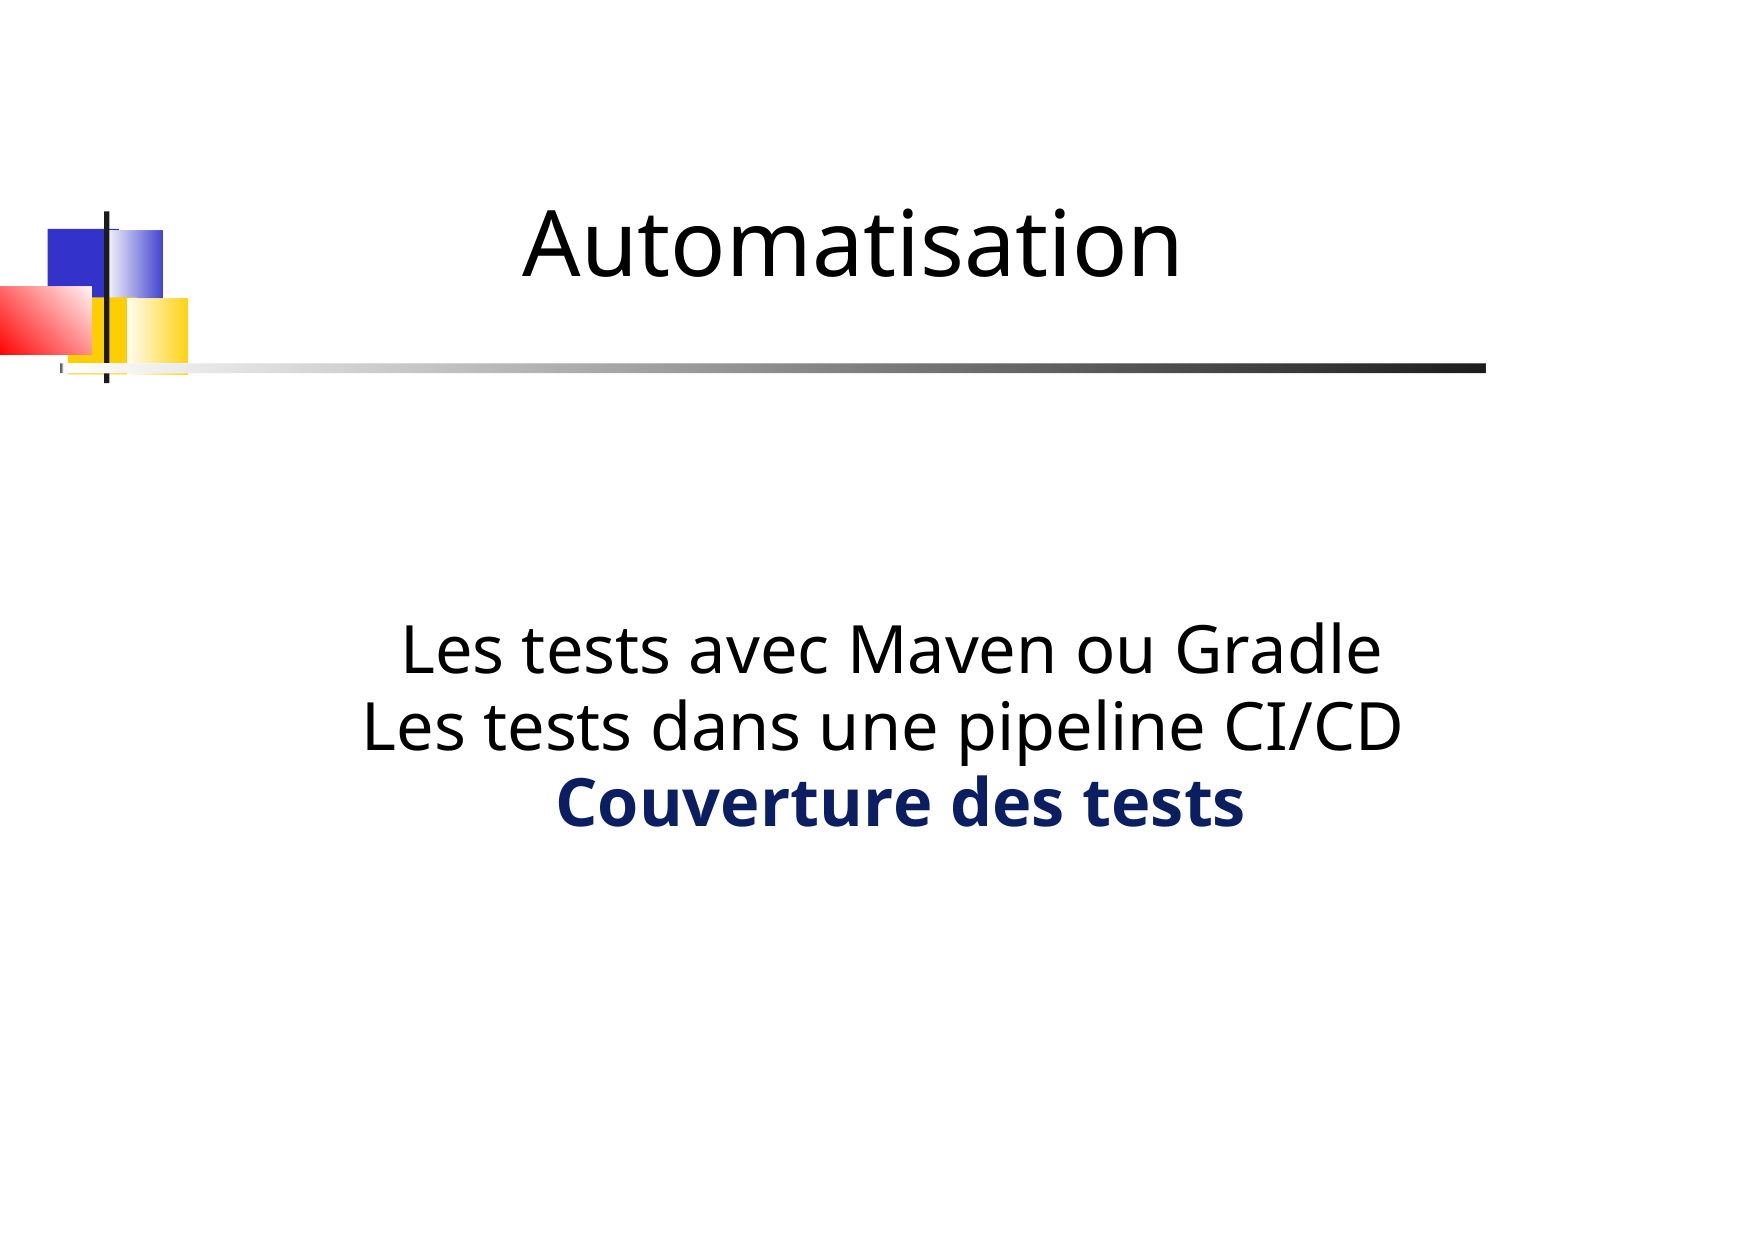

Automatisation
Les tests avec Maven ou Gradle Les tests dans une pipeline CI/CD
Couverture des tests